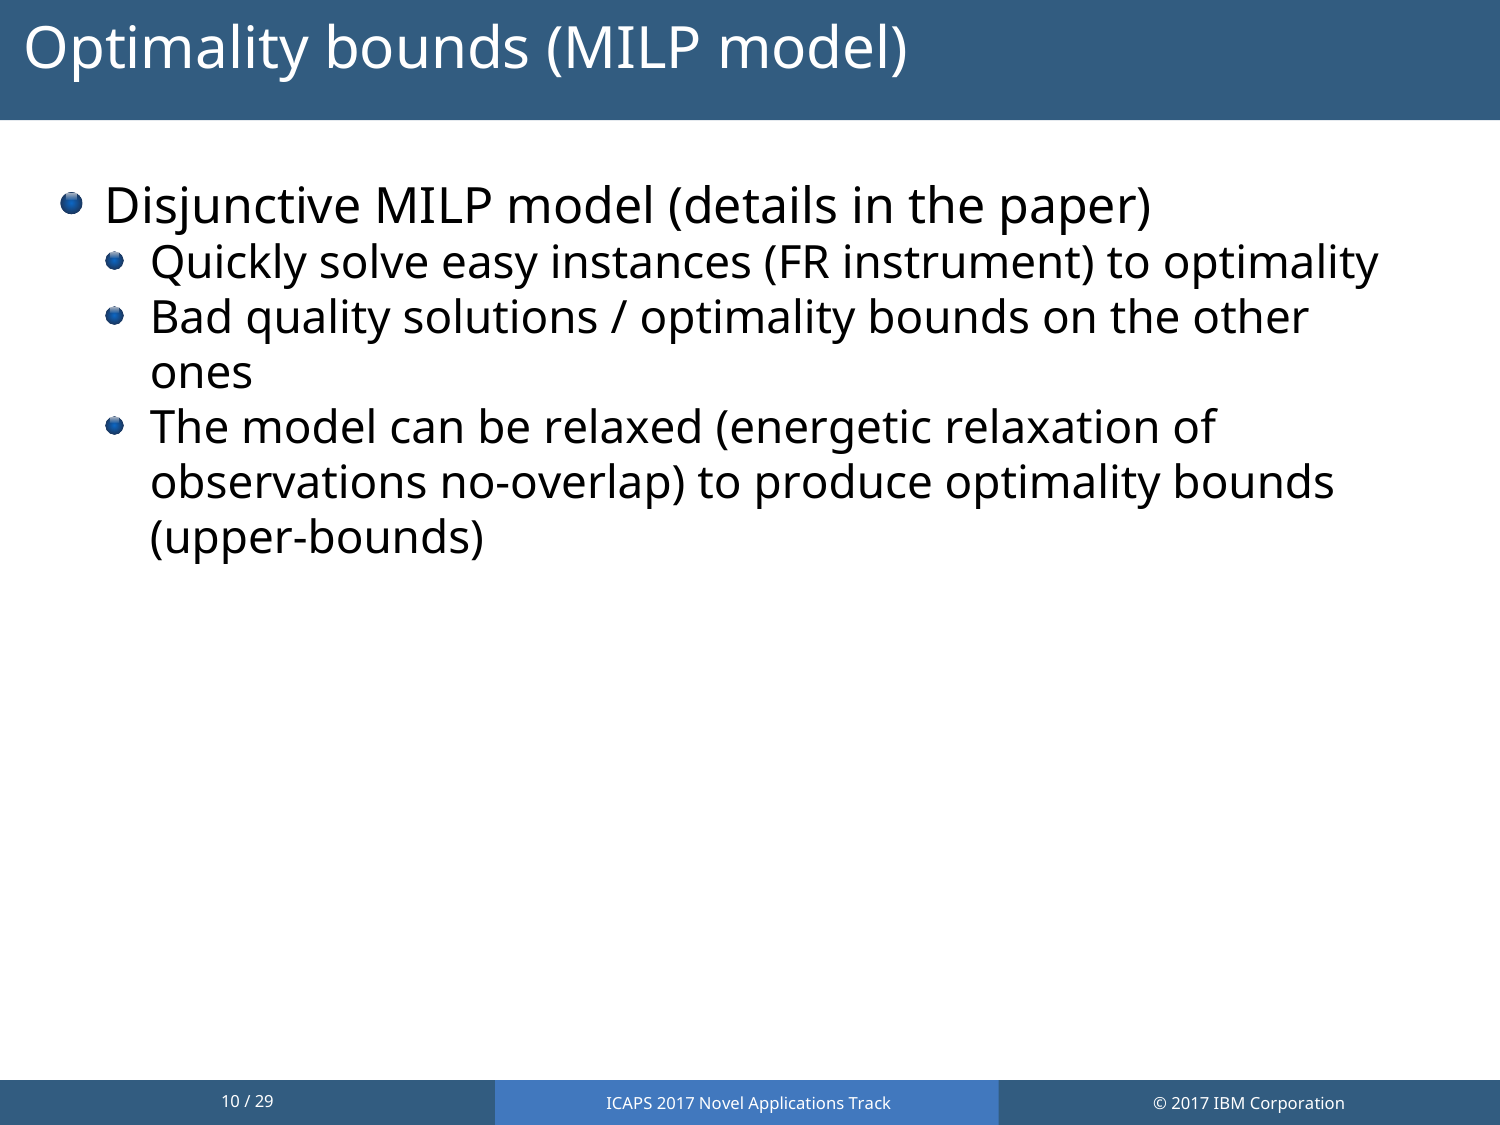

# Optimality bounds (MILP model)
Disjunctive MILP model (details in the paper)
Quickly solve easy instances (FR instrument) to optimality
Bad quality solutions / optimality bounds on the other ones
The model can be relaxed (energetic relaxation of observations no-overlap) to produce optimality bounds (upper-bounds)